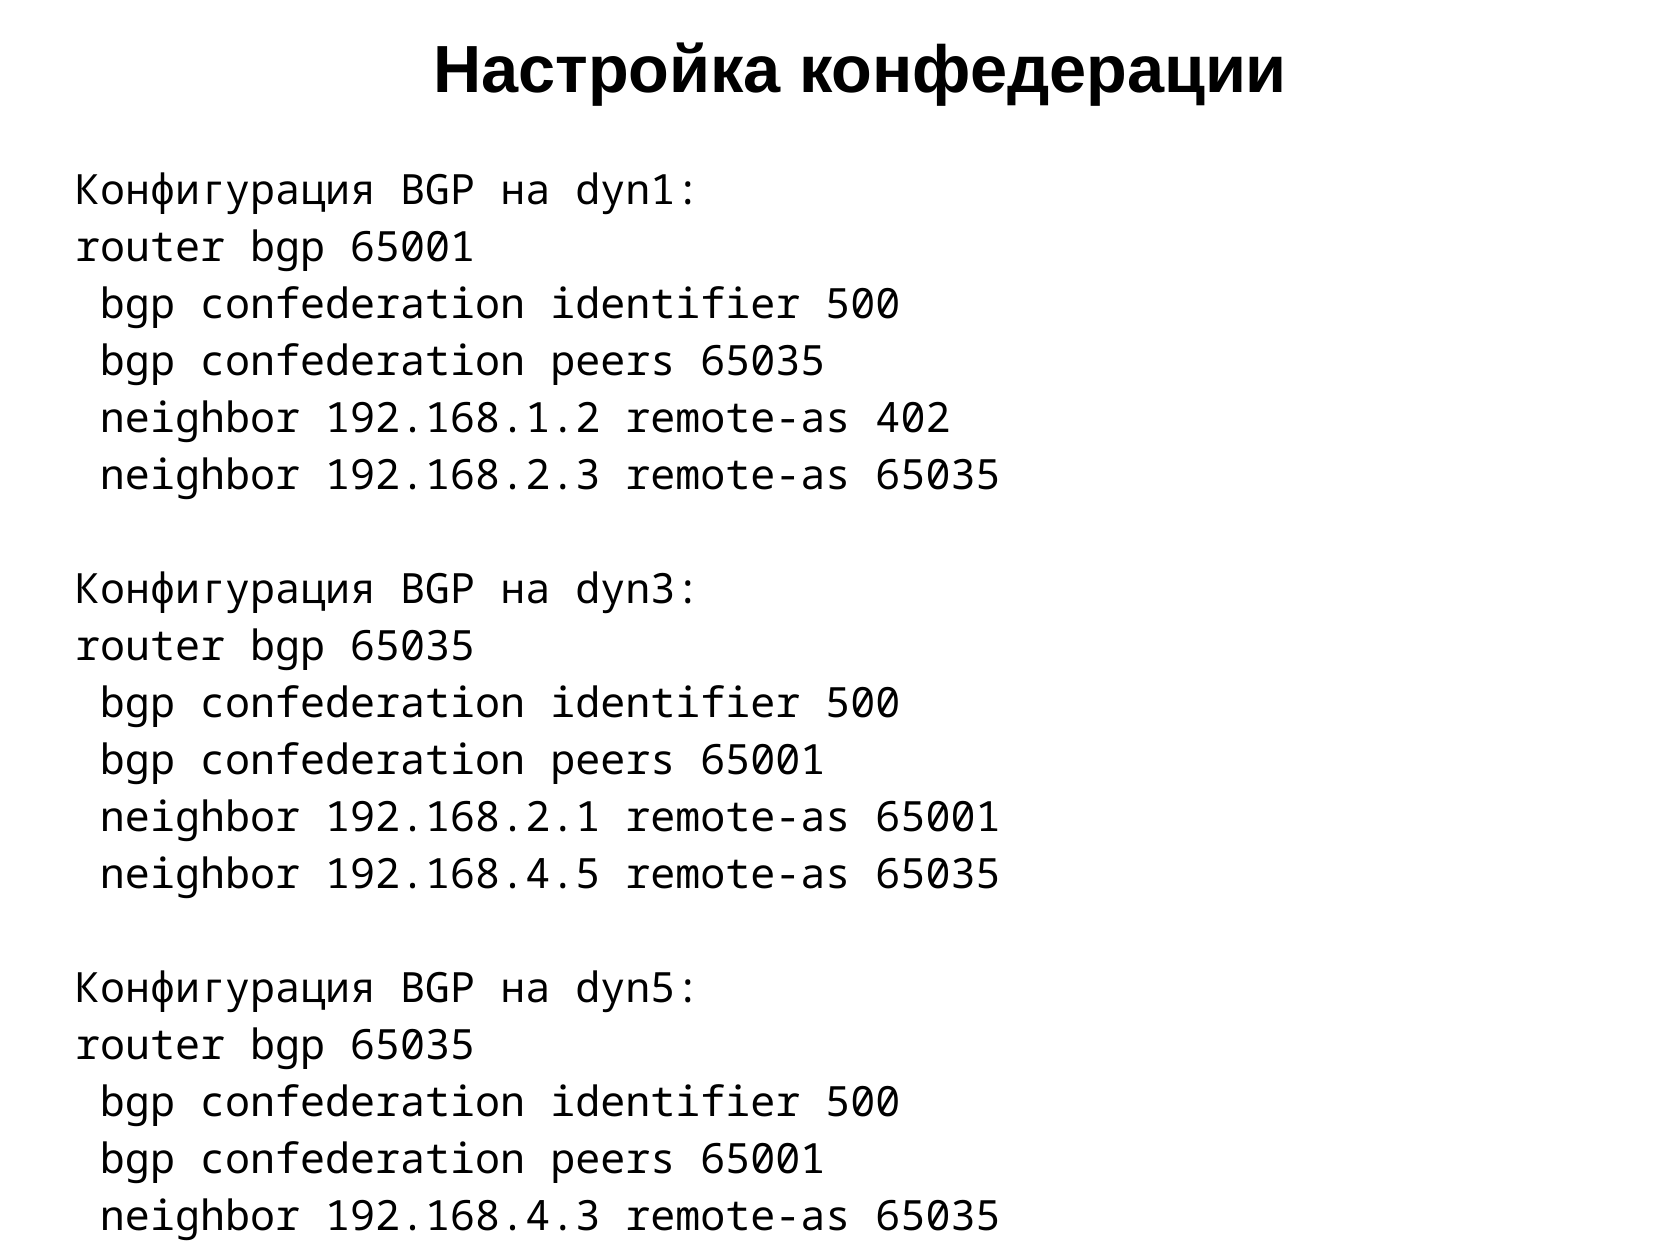

Настройка конфедерации
# Конфигурация BGP на dyn1:
router bgp 65001
 bgp confederation identifier 500
 bgp confederation peers 65035
 neighbor 192.168.1.2 remote-as 402
 neighbor 192.168.2.3 remote-as 65035
Конфигурация BGP на dyn3:
router bgp 65035
 bgp confederation identifier 500
 bgp confederation peers 65001
 neighbor 192.168.2.1 remote-as 65001
 neighbor 192.168.4.5 remote-as 65035
Конфигурация BGP на dyn5:
router bgp 65035
 bgp confederation identifier 500
 bgp confederation peers 65001
 neighbor 192.168.4.3 remote-as 65035
 neighbor 192.168.5.6 remote-as 406
Конфигурация BGP на qua6:
router bgp 406
 neighbor 192.168.5.5 remote-as 500